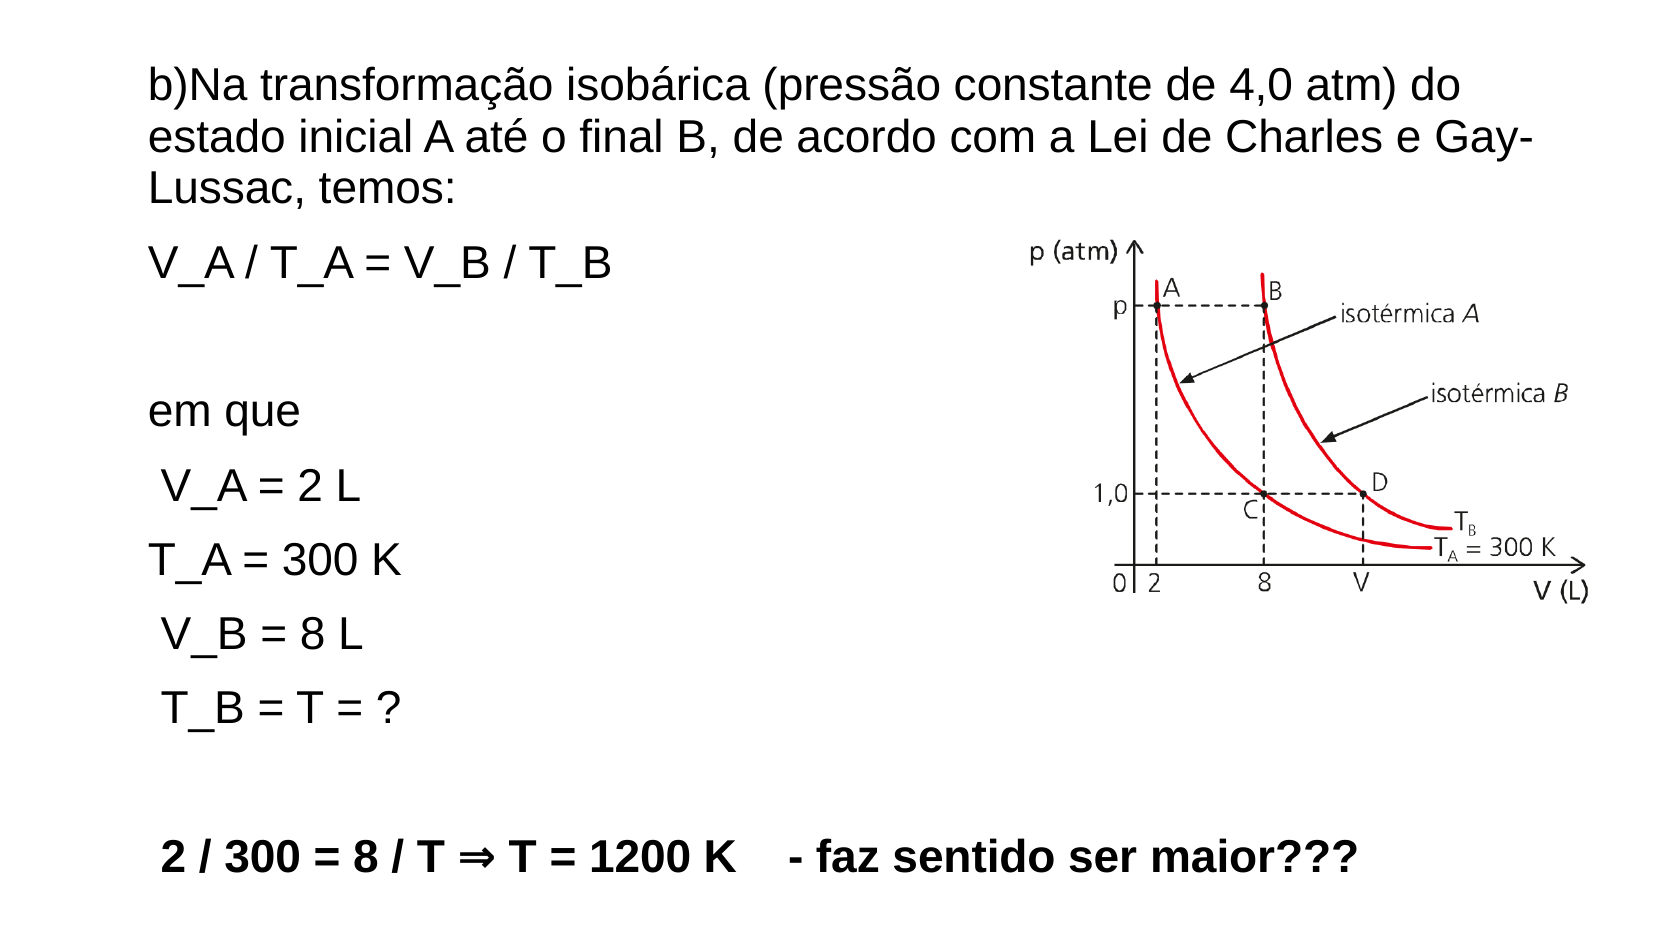

# b)Na transformação isobárica (pressão constante de 4,0 atm) do estado inicial A até o final B, de acordo com a Lei de Charles e Gay-Lussac, temos:
V_A / T_A = V_B / T_B
em que
 V_A = 2 L
T_A = 300 K
 V_B = 8 L
 T_B = T = ?
 2 / 300 = 8 / T ⇒ T = 1200 K - faz sentido ser maior???